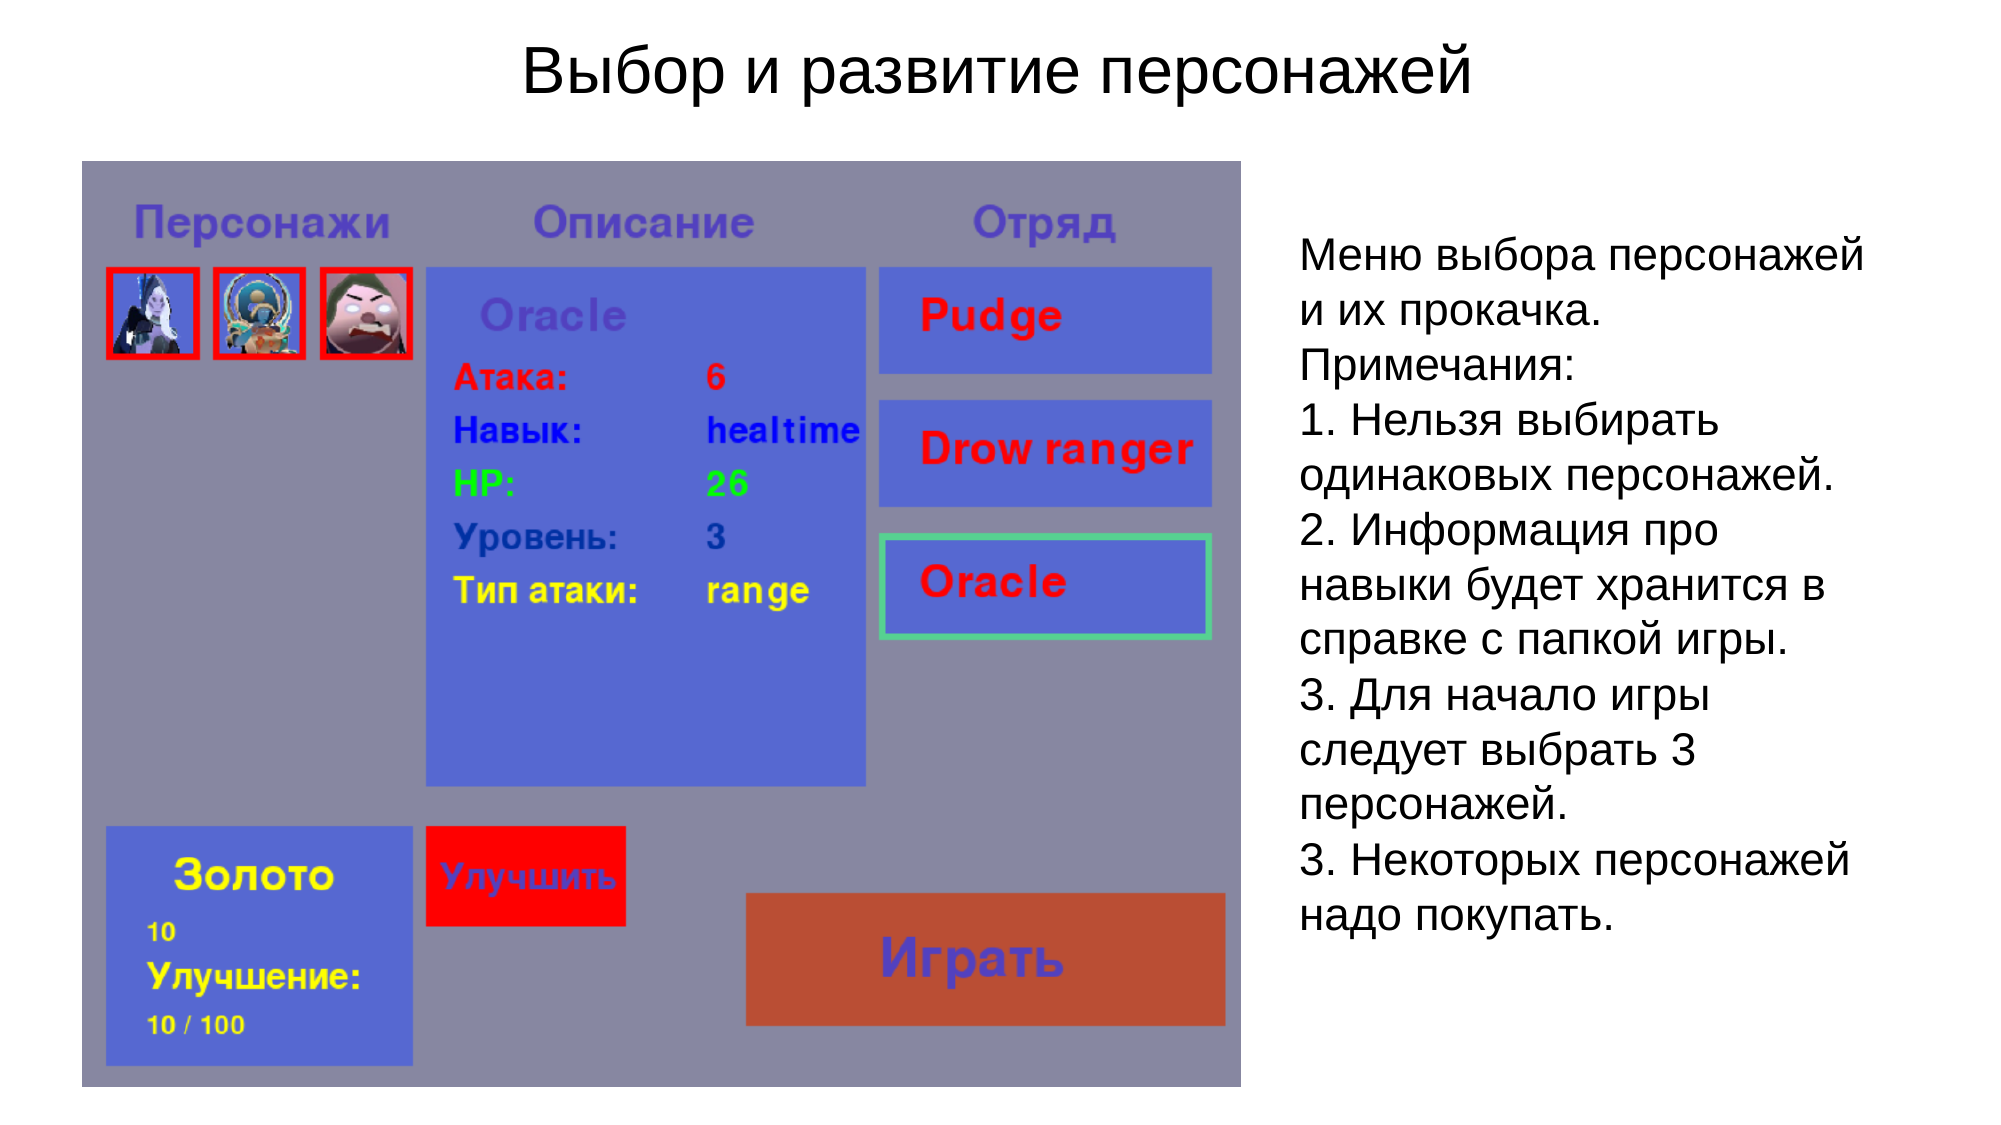

# Выбор и развитие персонажей
Меню выбора персонажей и их прокачка.
Примечания:
1. Нельзя выбирать одинаковых персонажей.
2. Информация про навыки будет хранится в справке с папкой игры.
3. Для начало игры следует выбрать 3 персонажей.
3. Некоторых персонажей надо покупать.